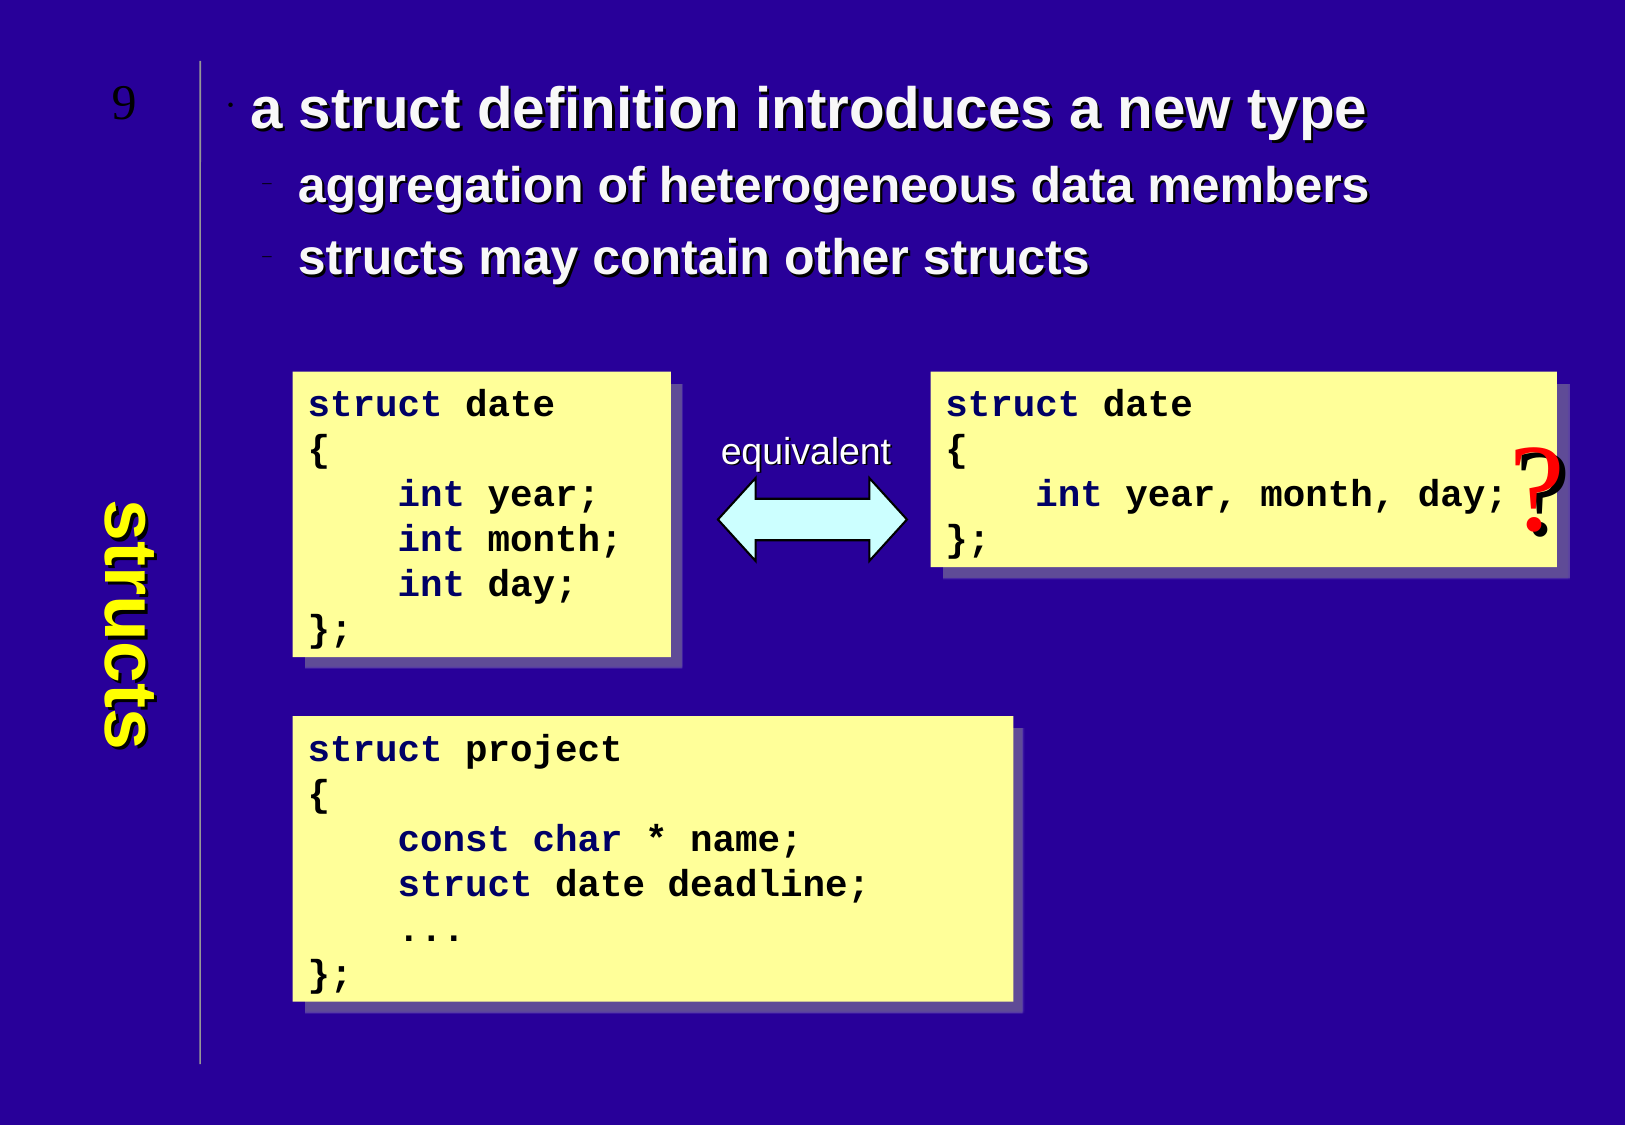

9
 a struct definition introduces a new type
aggregation of heterogeneous data members
structs may contain other structs
# structs
struct date
{
 int year;
 int month;
 int day;
};
struct date
{
 int year, month, day;
};
?
equivalent
struct project
{
 const char * name;
 struct date deadline;
 ...
};